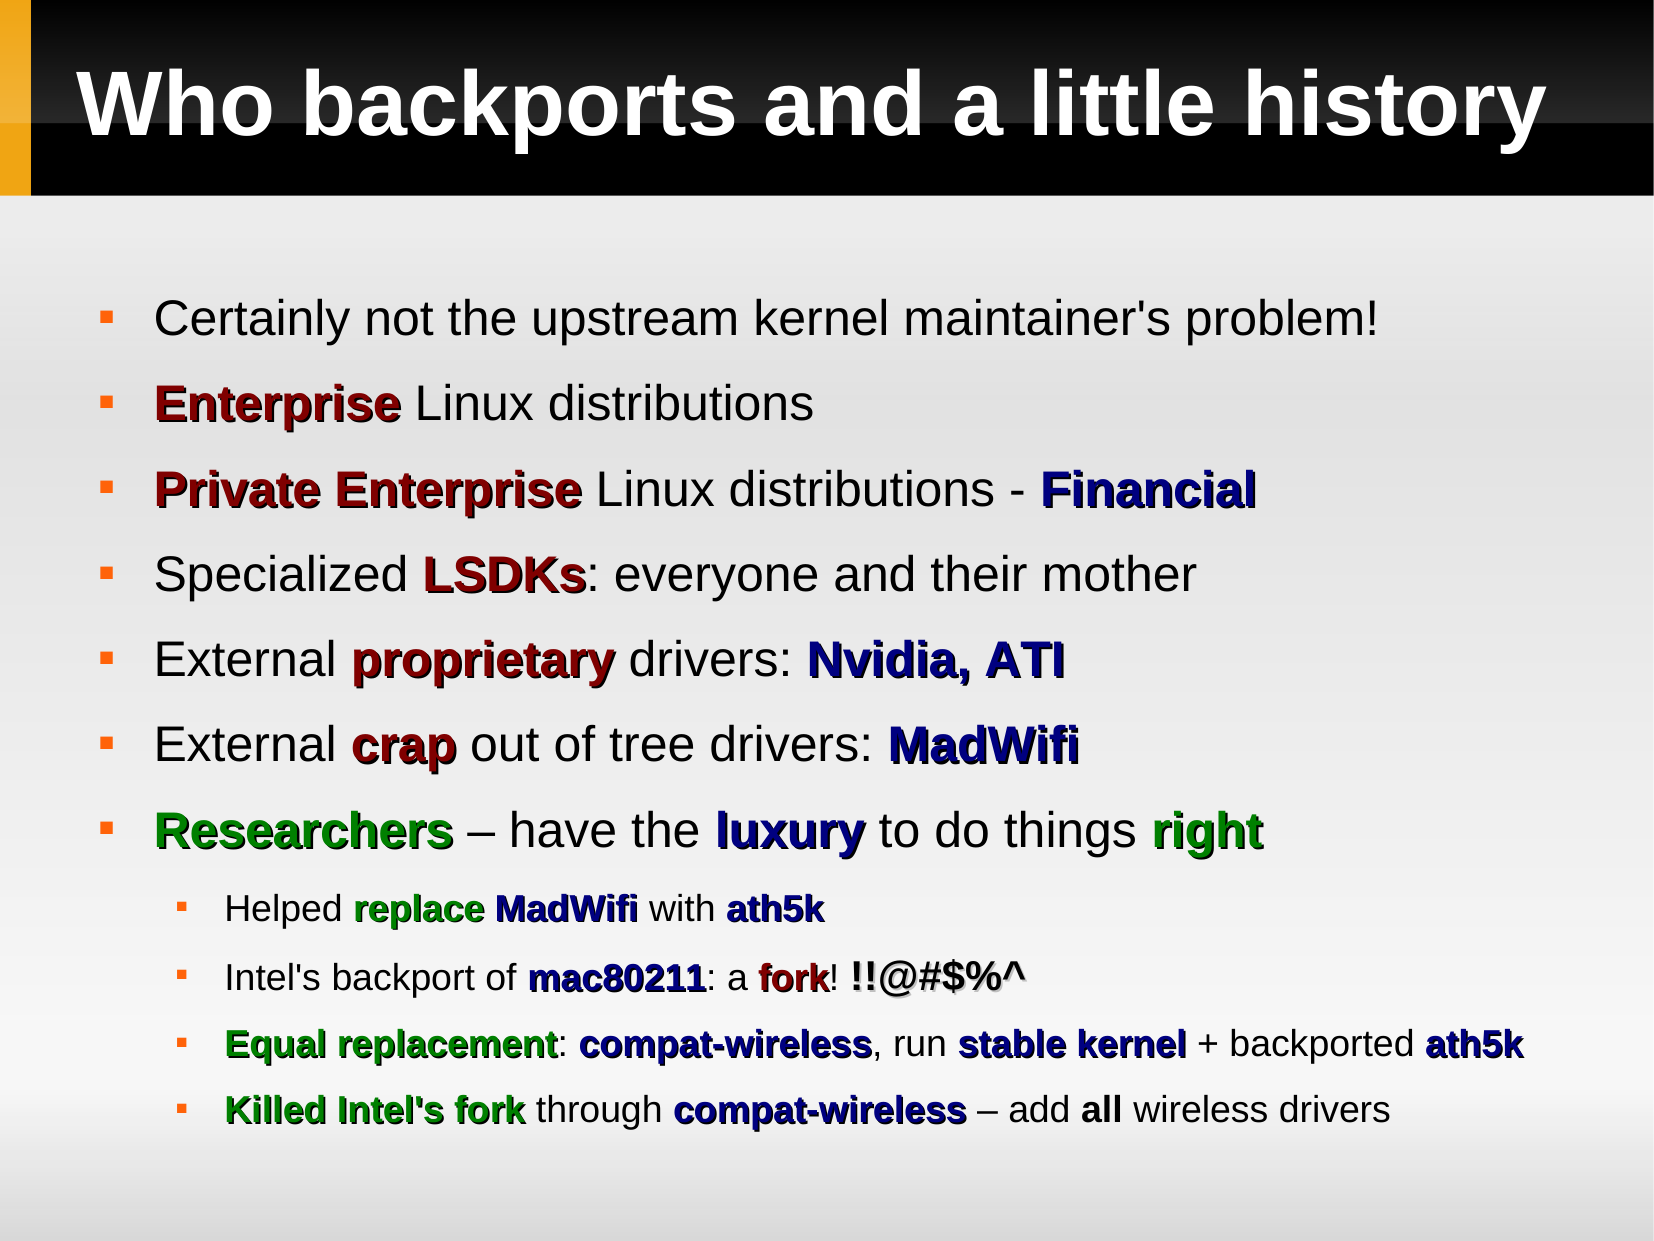

# Who backports and a little history
Certainly not the upstream kernel maintainer's problem!
Enterprise Linux distributions
Private Enterprise Linux distributions - Financial
Specialized LSDKs: everyone and their mother
External proprietary drivers: Nvidia, ATI
External crap out of tree drivers: MadWifi
Researchers – have the luxury to do things right
Helped replace MadWifi with ath5k
Intel's backport of mac80211: a fork! !!@#$%^
Equal replacement: compat-wireless, run stable kernel + backported ath5k
Killed Intel's fork through compat-wireless – add all wireless drivers